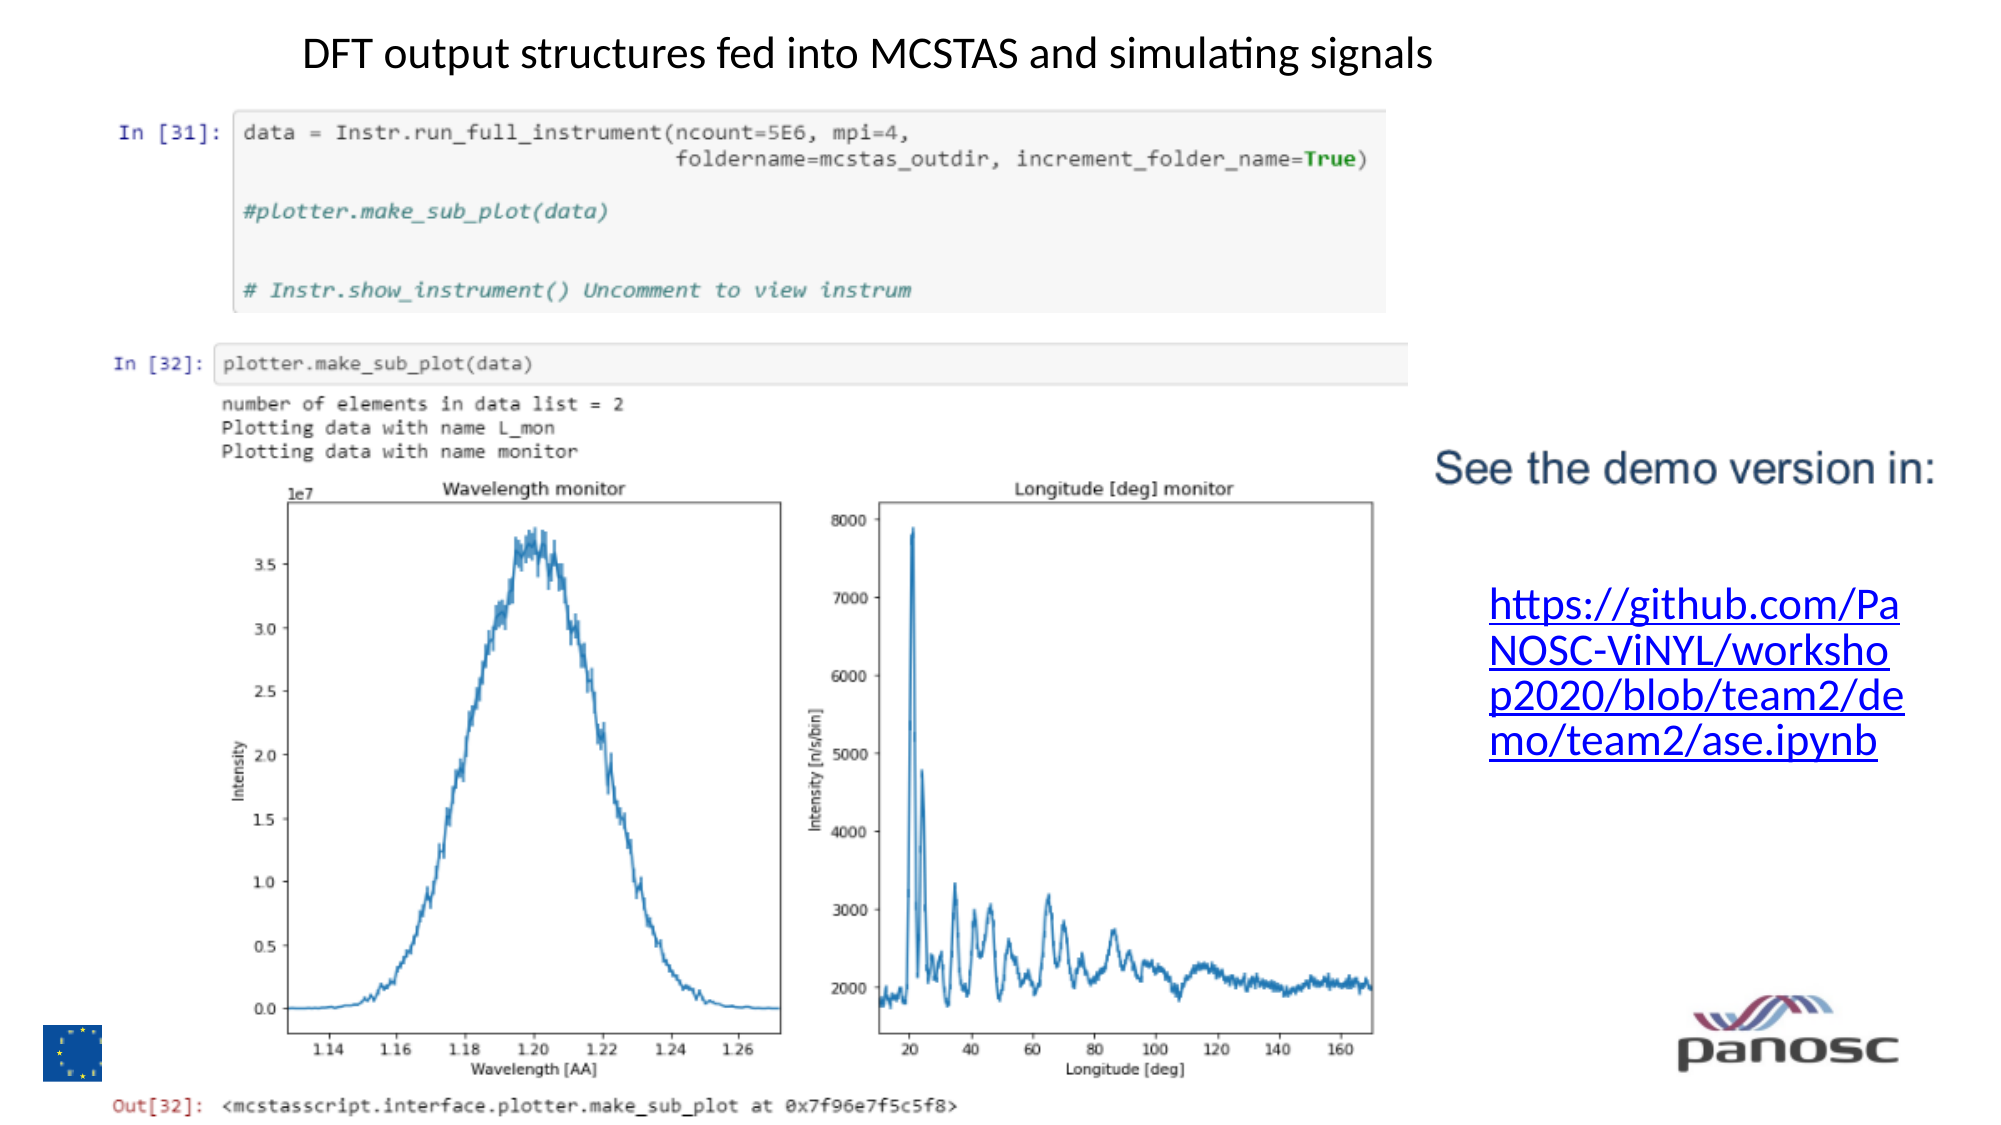

DFT output structures fed into MCSTAS and simulating signals
https://github.com/PaNOSC-ViNYL/workshop2020/blob/team2/demo/team2/ase.ipynb